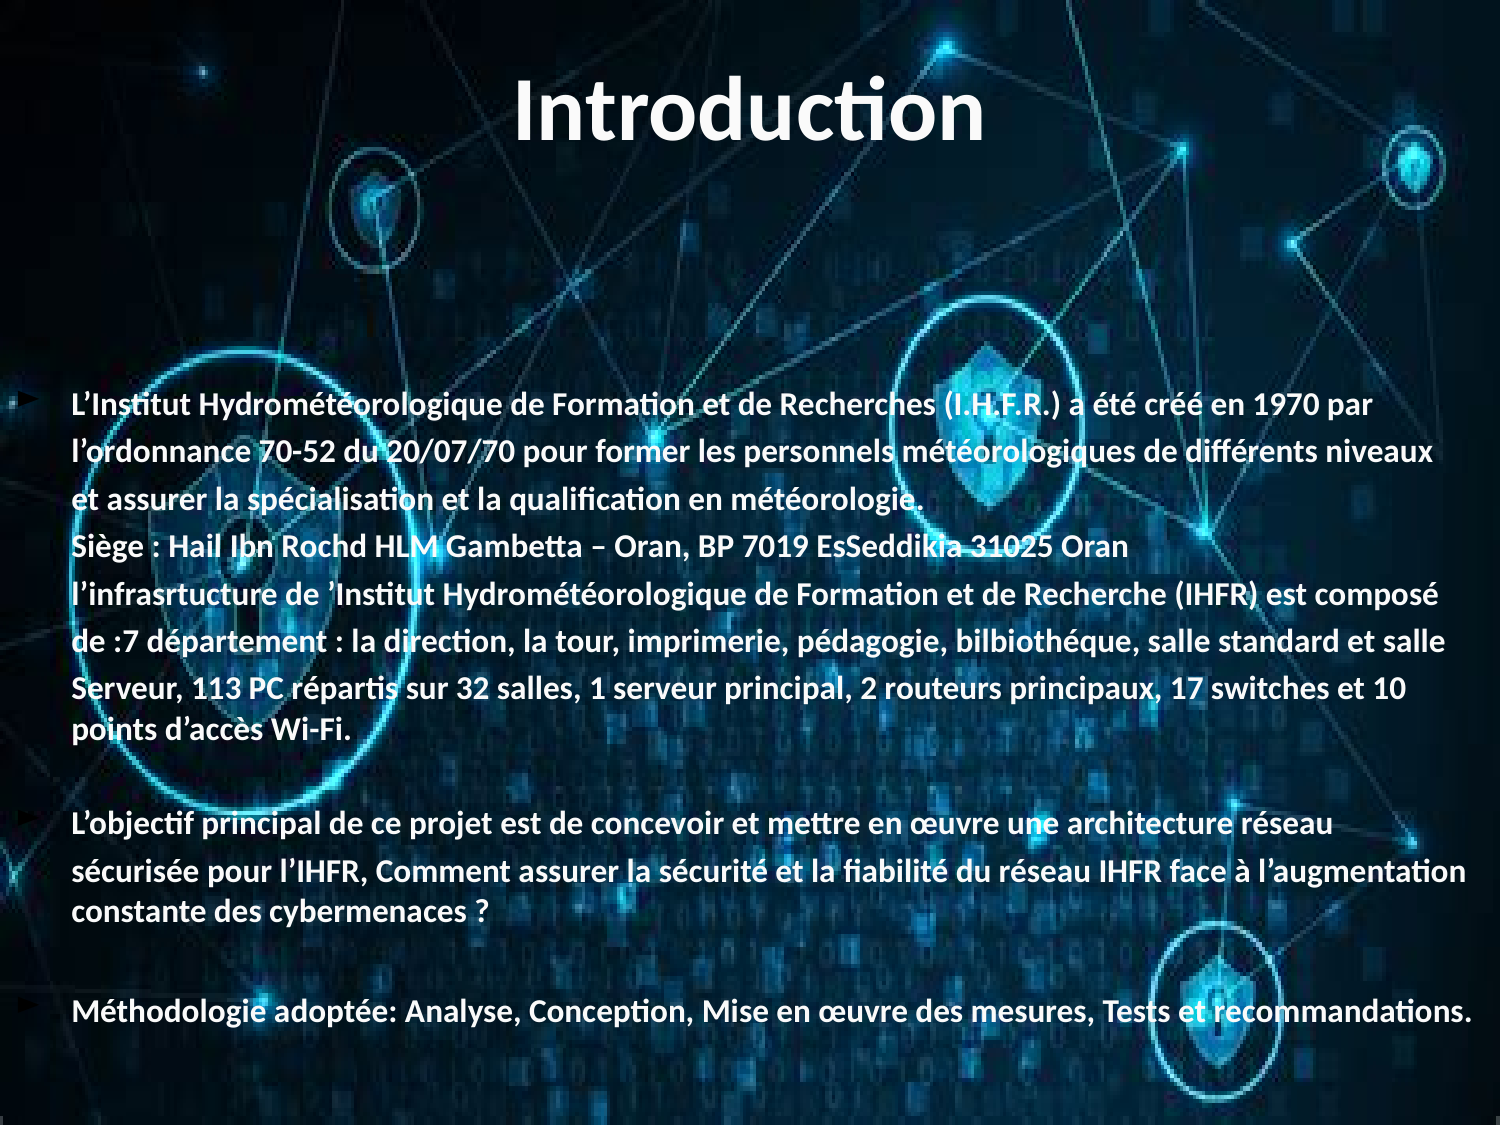

# Introduction
L’Institut Hydrométéorologique de Formation et de Recherches (I.H.F.R.) a été créé en 1970 par
l’ordonnance 70-52 du 20/07/70 pour former les personnels météorologiques de différents niveaux
et assurer la spécialisation et la qualification en météorologie.
Siège : Hail Ibn Rochd HLM Gambetta – Oran, BP 7019 EsSeddikia 31025 Oran
l’infrasrtucture de ’Institut Hydrométéorologique de Formation et de Recherche (IHFR) est composé
de :7 département : la direction, la tour, imprimerie, pédagogie, bilbiothéque, salle standard et salle
Serveur, 113 PC répartis sur 32 salles, 1 serveur principal, 2 routeurs principaux, 17 switches et 10 points d’accès Wi-Fi.
L’objectif principal de ce projet est de concevoir et mettre en œuvre une architecture réseau
sécurisée pour l’IHFR, Comment assurer la sécurité et la fiabilité du réseau IHFR face à l’augmentation constante des cybermenaces ?
Méthodologie adoptée: Analyse, Conception, Mise en œuvre des mesures, Tests et recommandations.